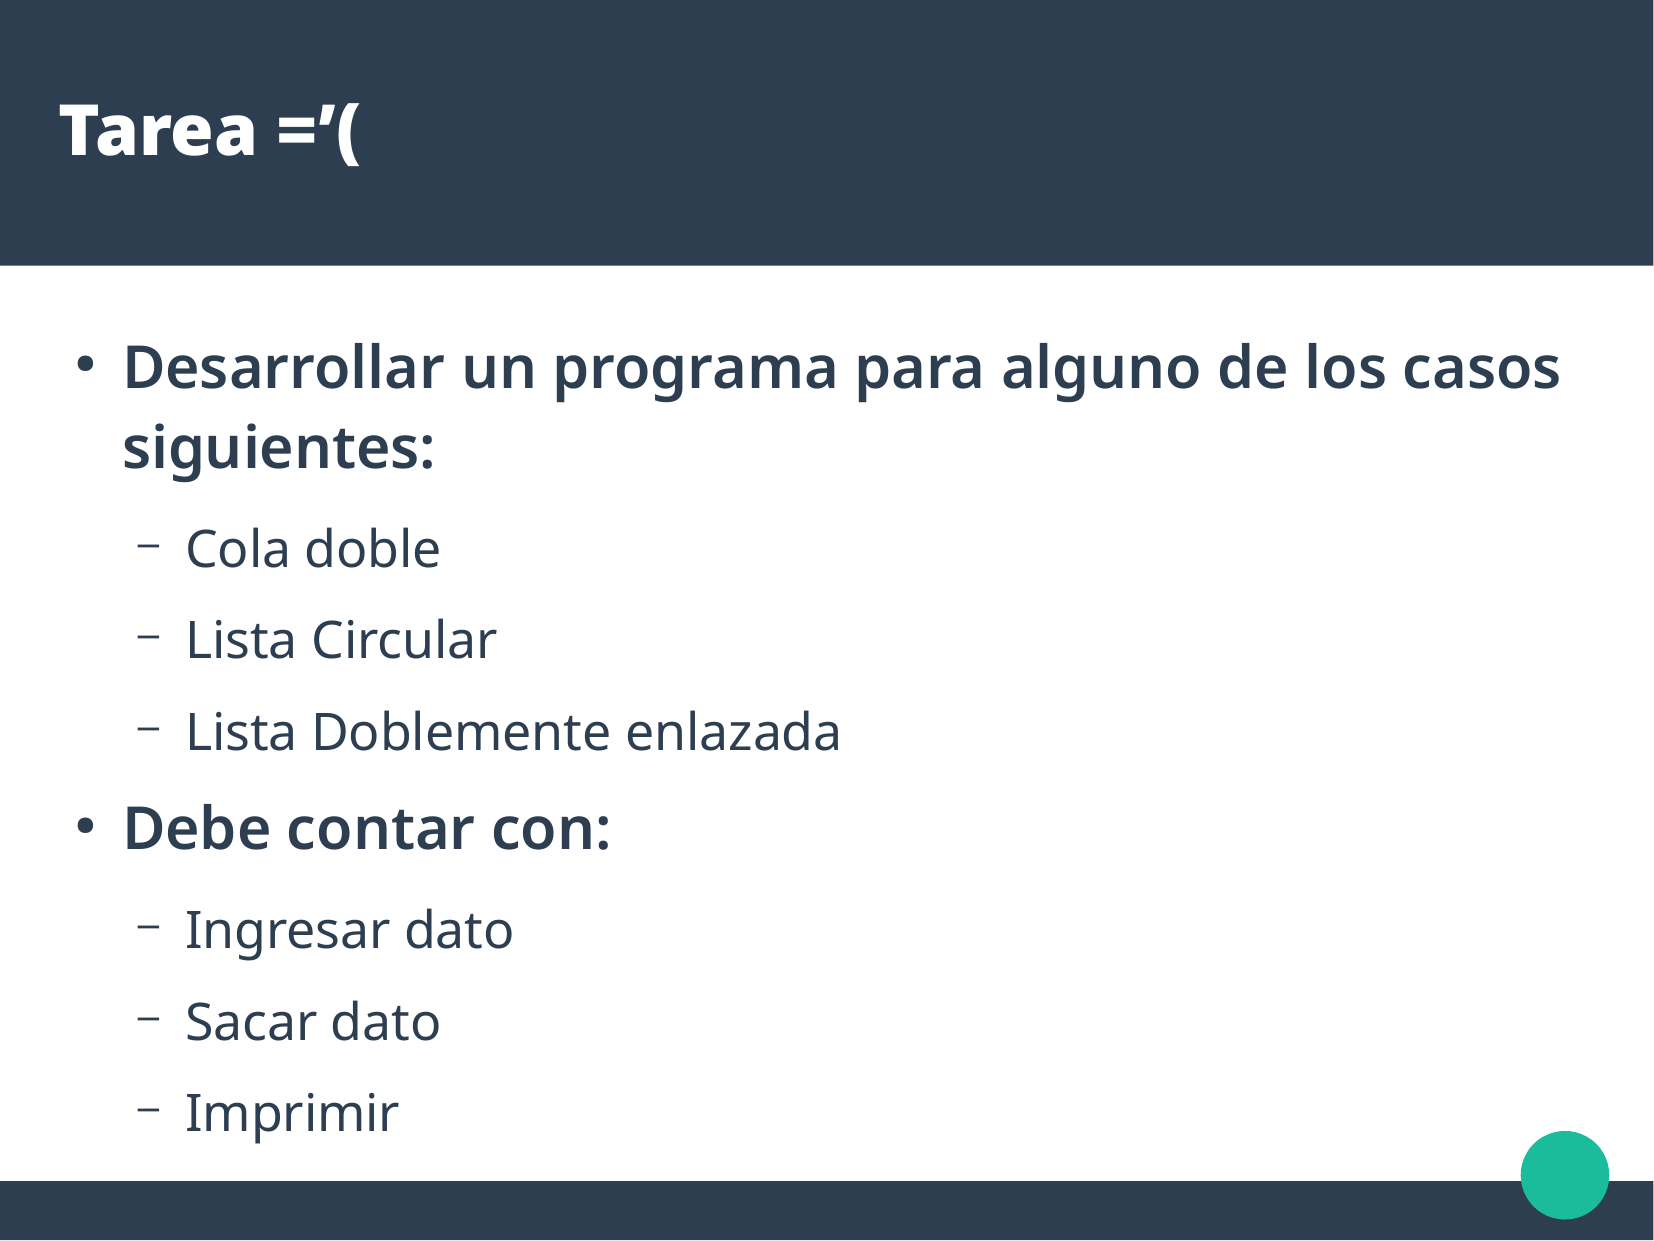

# Tarea =’(
Desarrollar un programa para alguno de los casos siguientes:
Cola doble
Lista Circular
Lista Doblemente enlazada
Debe contar con:
Ingresar dato
Sacar dato
Imprimir